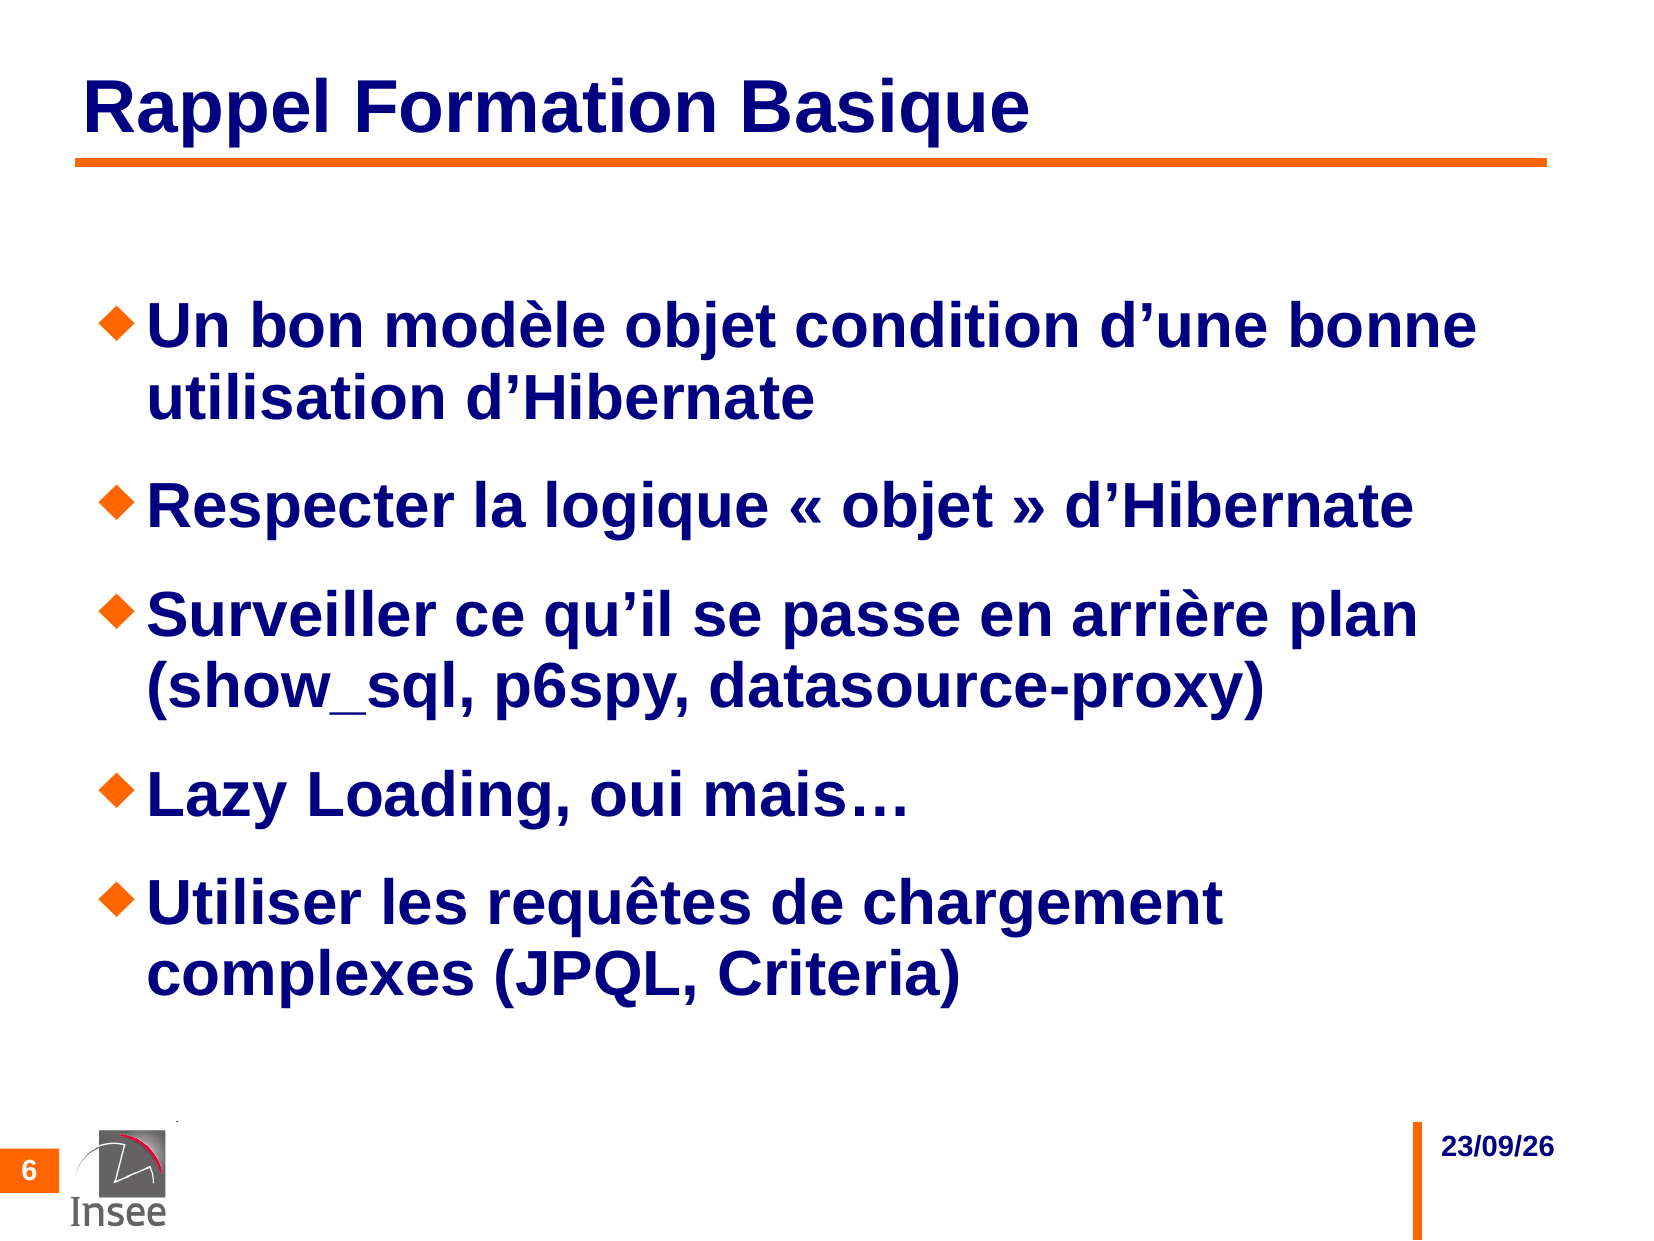

# Rappel Formation Basique
Un bon modèle objet condition d’une bonne utilisation d’Hibernate
Respecter la logique « objet » d’Hibernate
Surveiller ce qu’il se passe en arrière plan (show_sql, p6spy, datasource-proxy)
Lazy Loading, oui mais…
Utiliser les requêtes de chargement complexes (JPQL, Criteria)
6